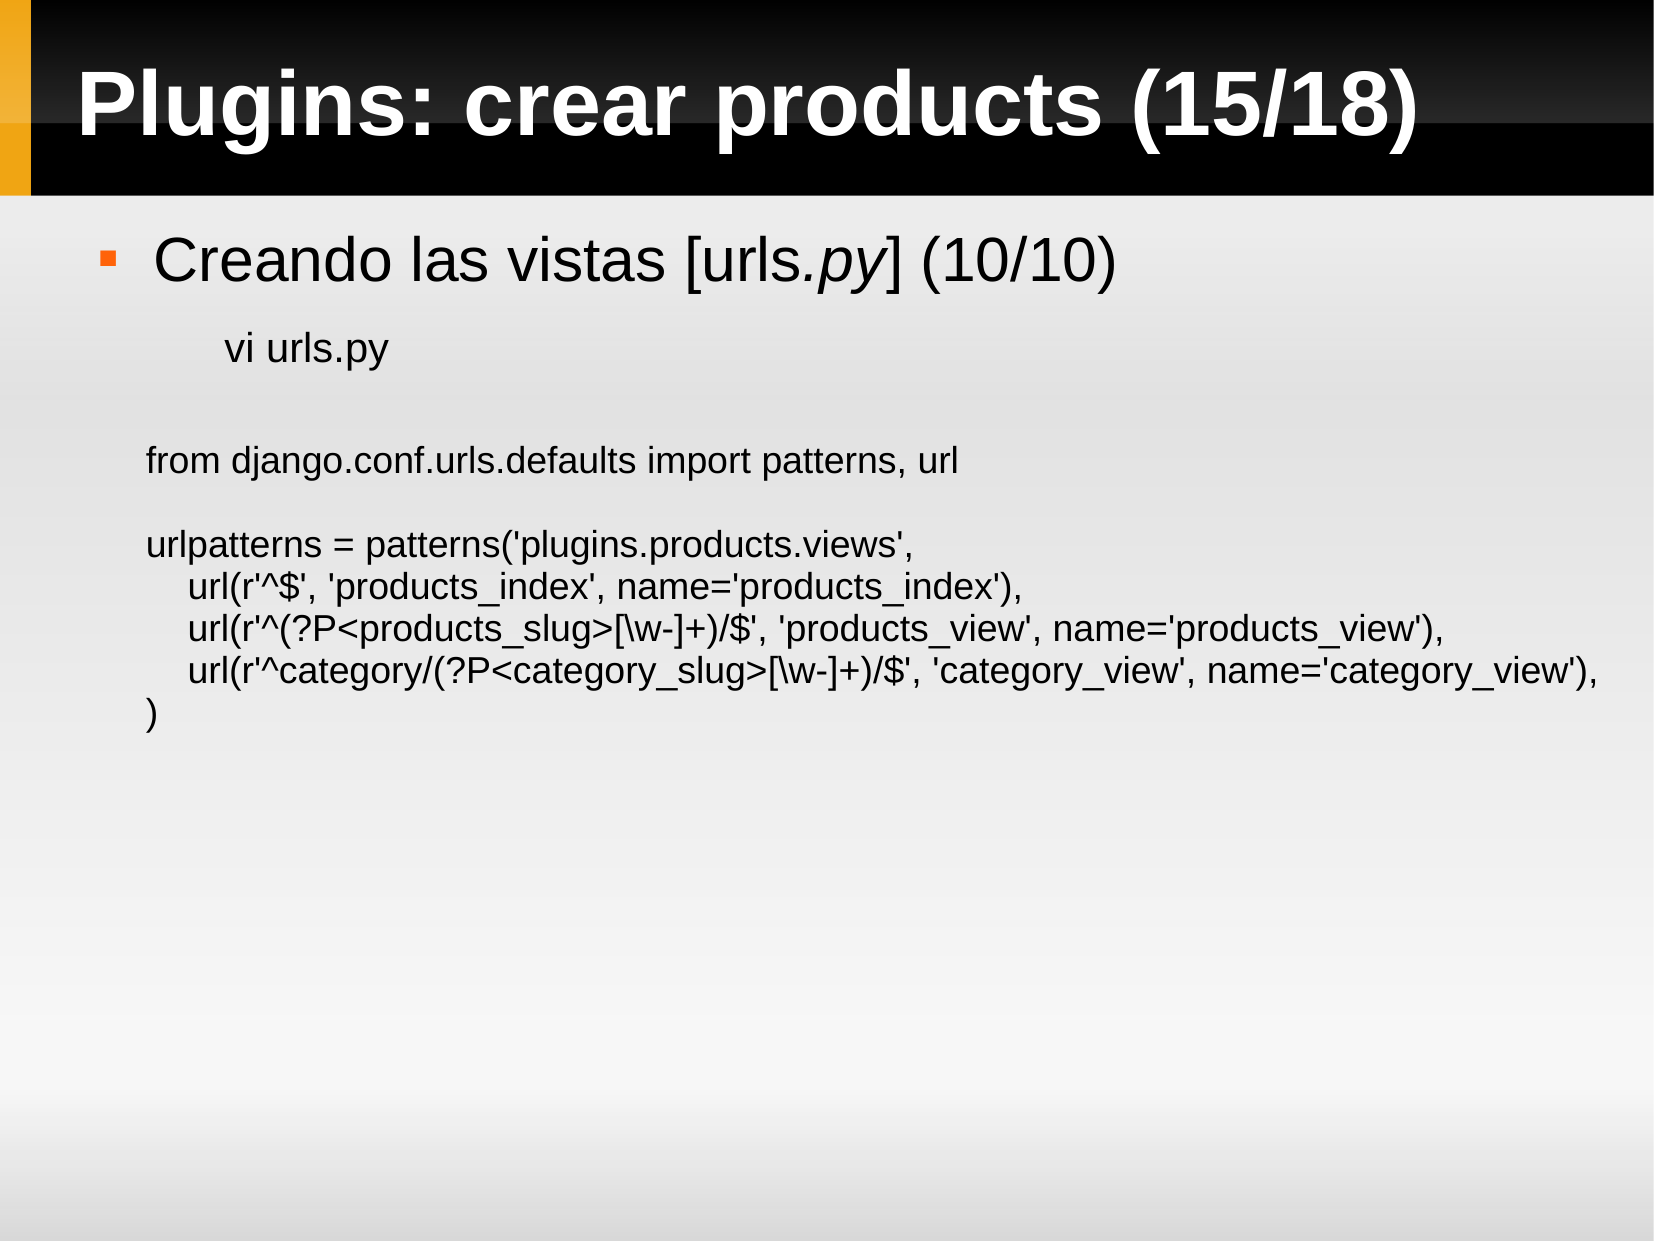

# Plugins: crear products (15/18)
Creando las vistas [urls.py] (10/10)
vi urls.py
from django.conf.urls.defaults import patterns, url
urlpatterns = patterns('plugins.products.views',
 url(r'^$', 'products_index', name='products_index'),
 url(r'^(?P<products_slug>[\w-]+)/$', 'products_view', name='products_view'),
 url(r'^category/(?P<category_slug>[\w-]+)/$', 'category_view', name='category_view'),
)